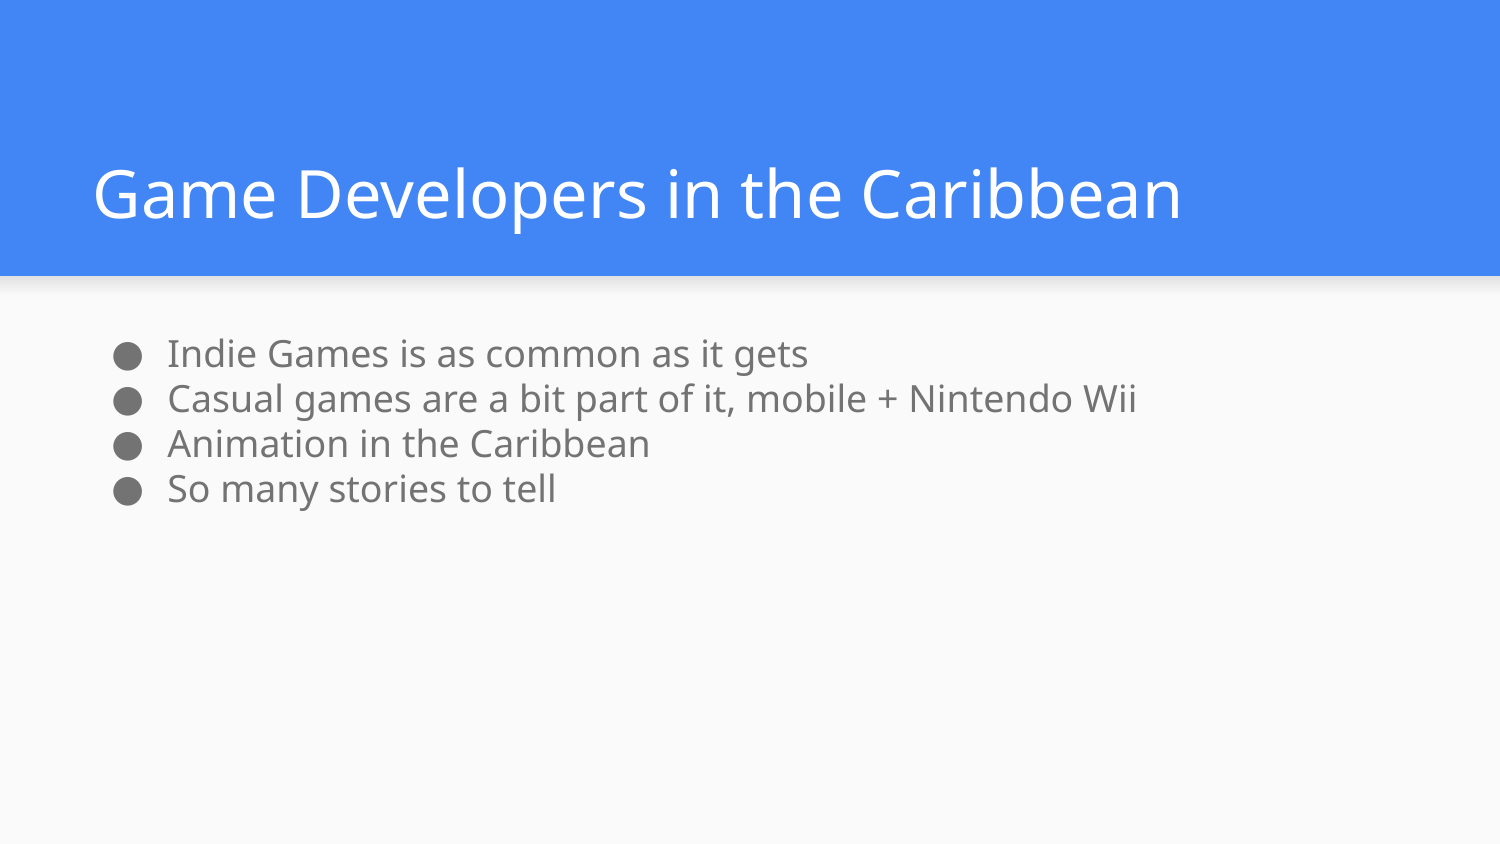

# Game Developers in the Caribbean
Indie Games is as common as it gets
Casual games are a bit part of it, mobile + Nintendo Wii
Animation in the Caribbean
So many stories to tell